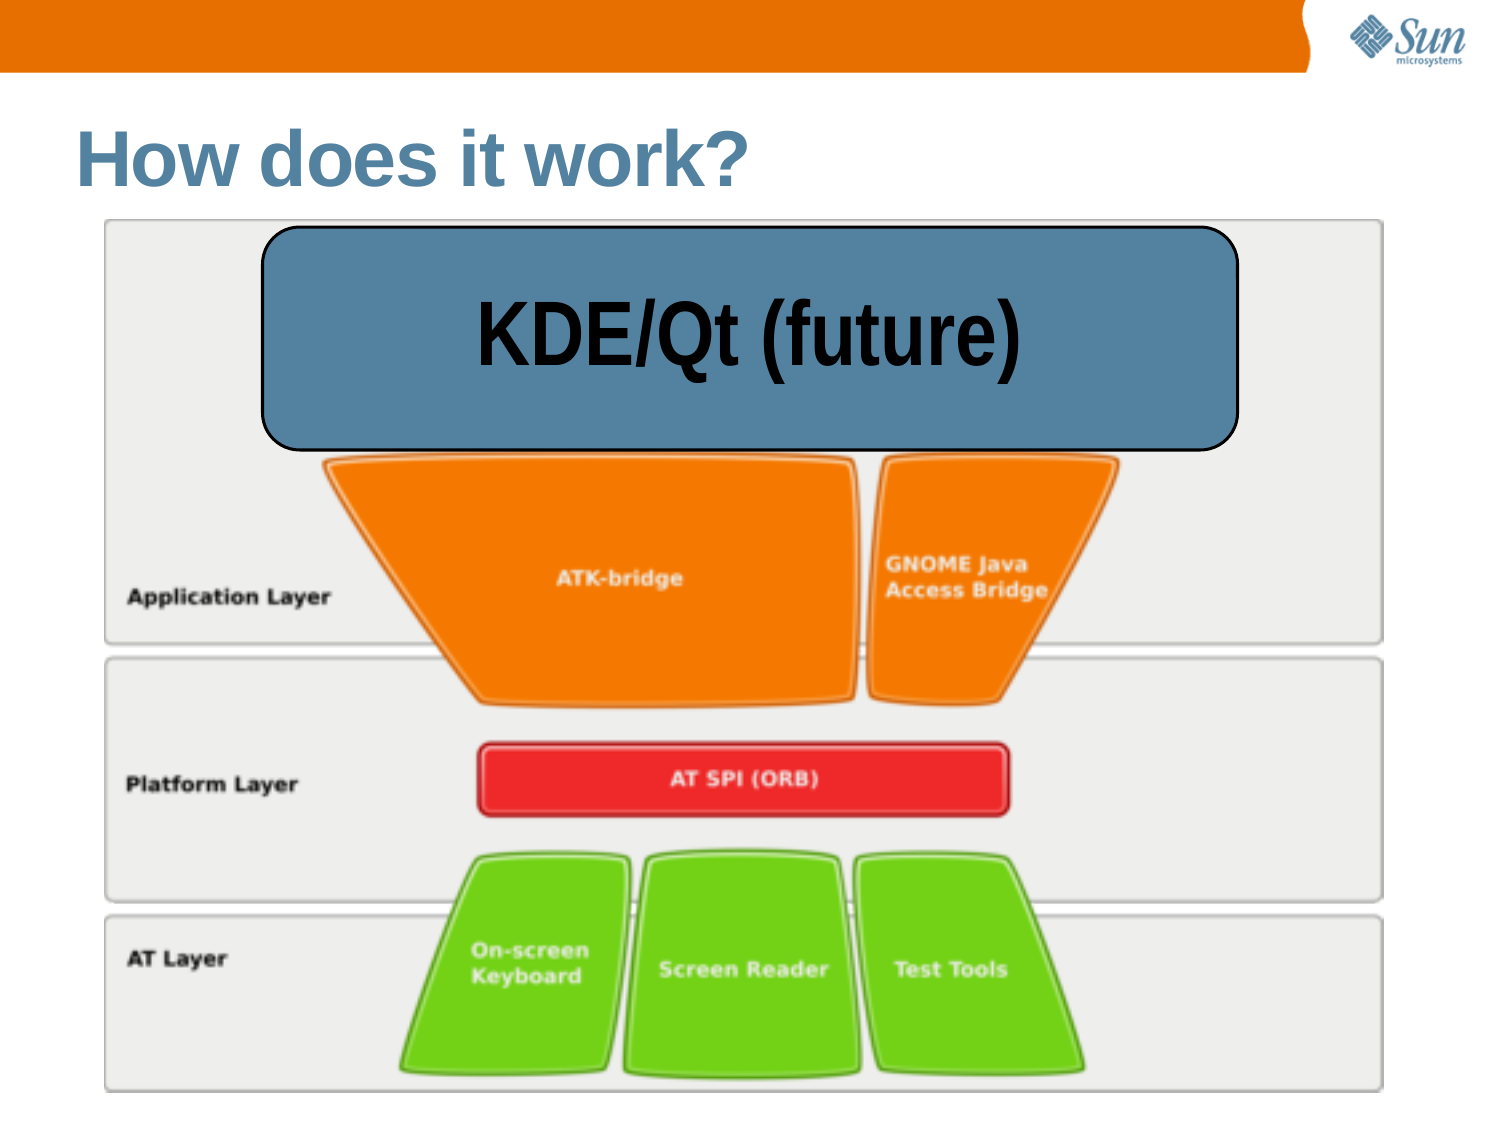

# How does it work?
KDE/Qt (future)